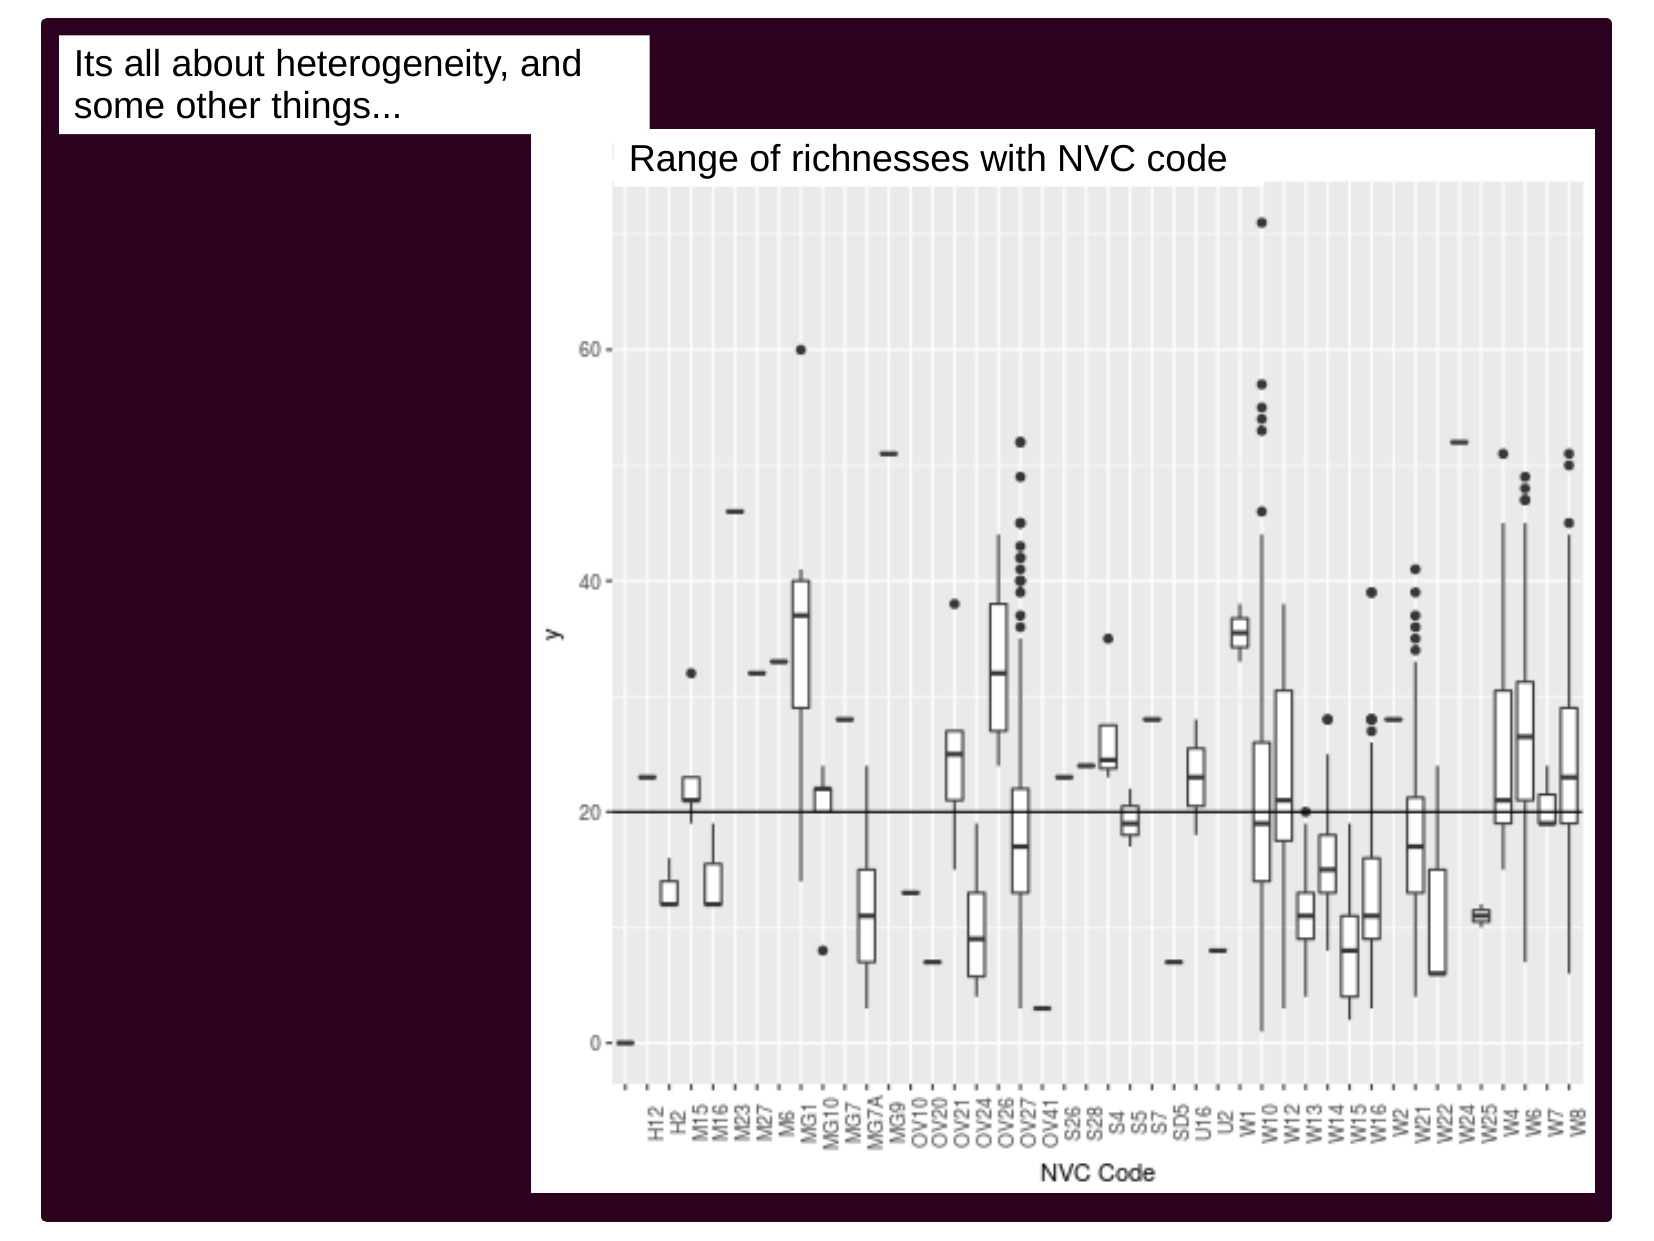

Its all about heterogeneity, and some other things...
Range of richnesses with NVC code